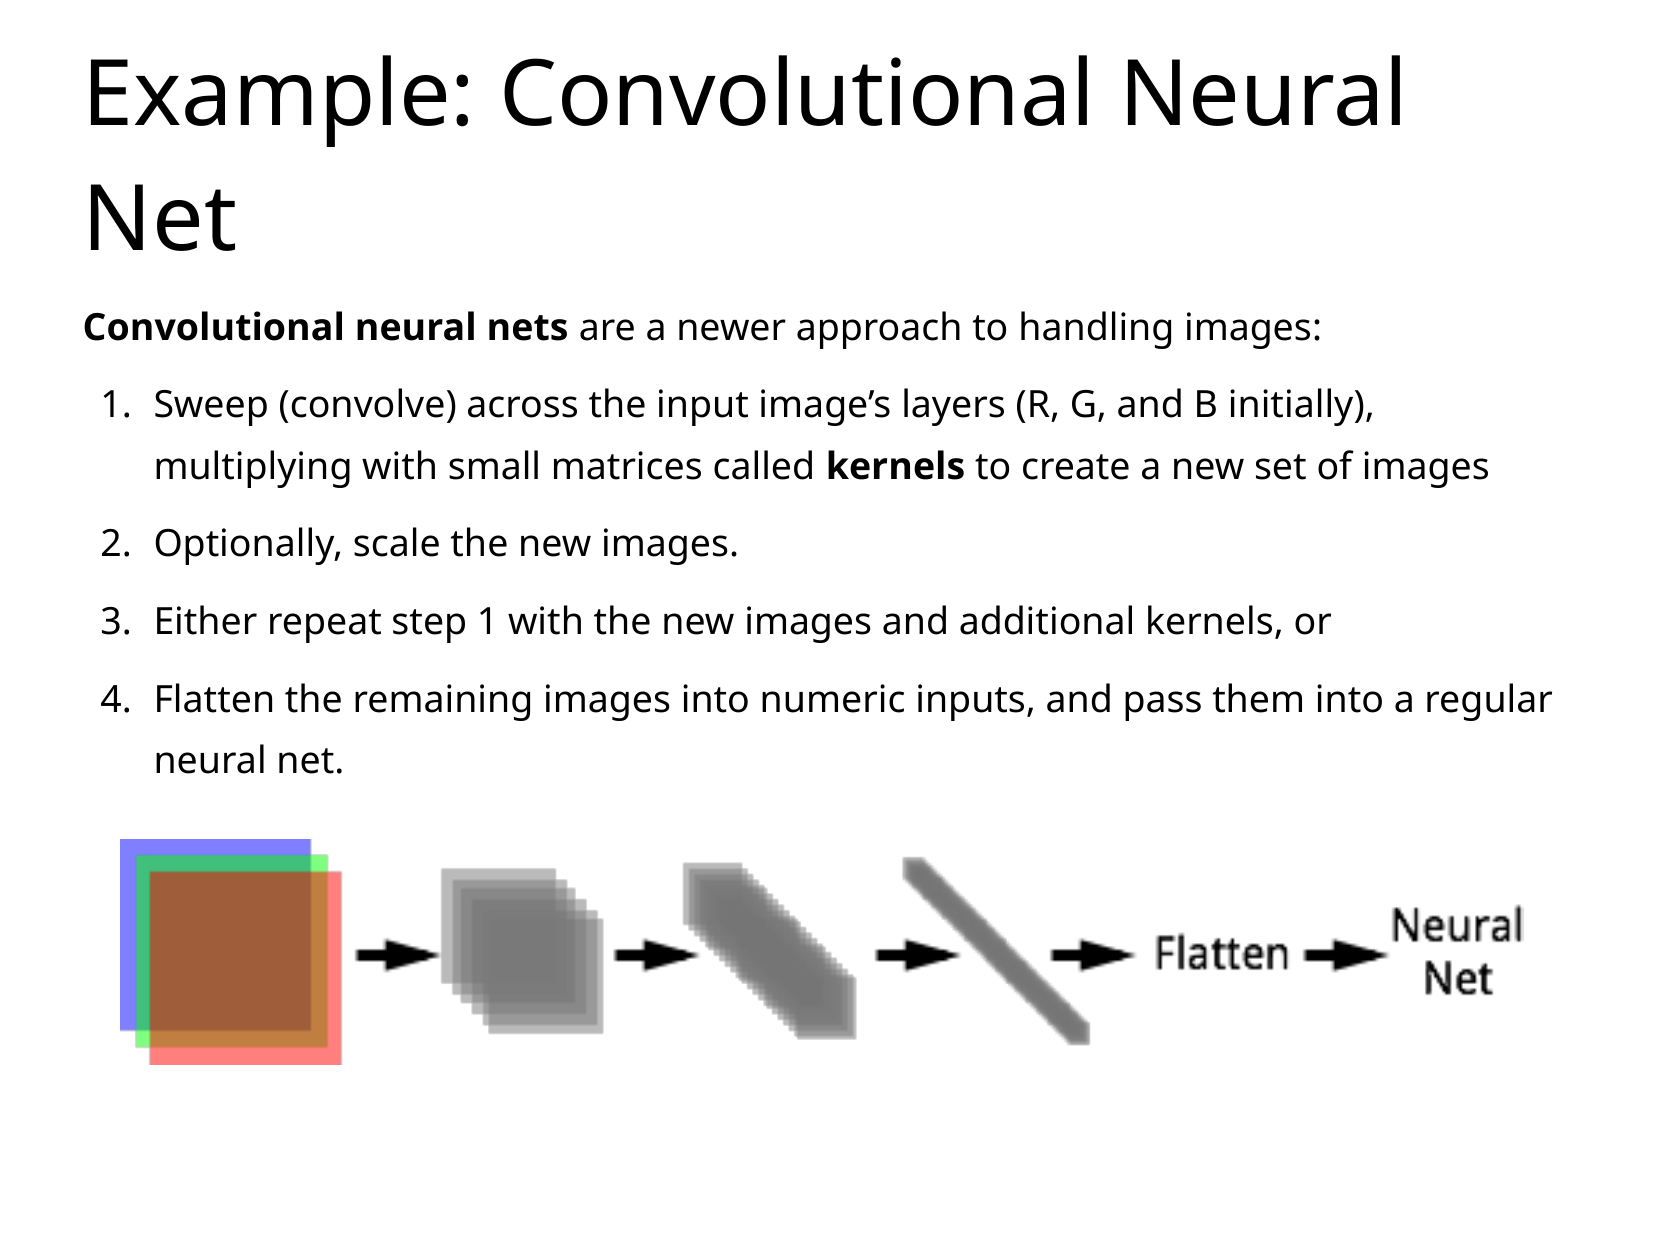

# Example: Convolutional Neural Net
Convolutional neural nets are a newer approach to handling images:
Sweep (convolve) across the input image’s layers (R, G, and B initially), multiplying with small matrices called kernels to create a new set of images
Optionally, scale the new images.
Either repeat step 1 with the new images and additional kernels, or
Flatten the remaining images into numeric inputs, and pass them into a regular neural net.